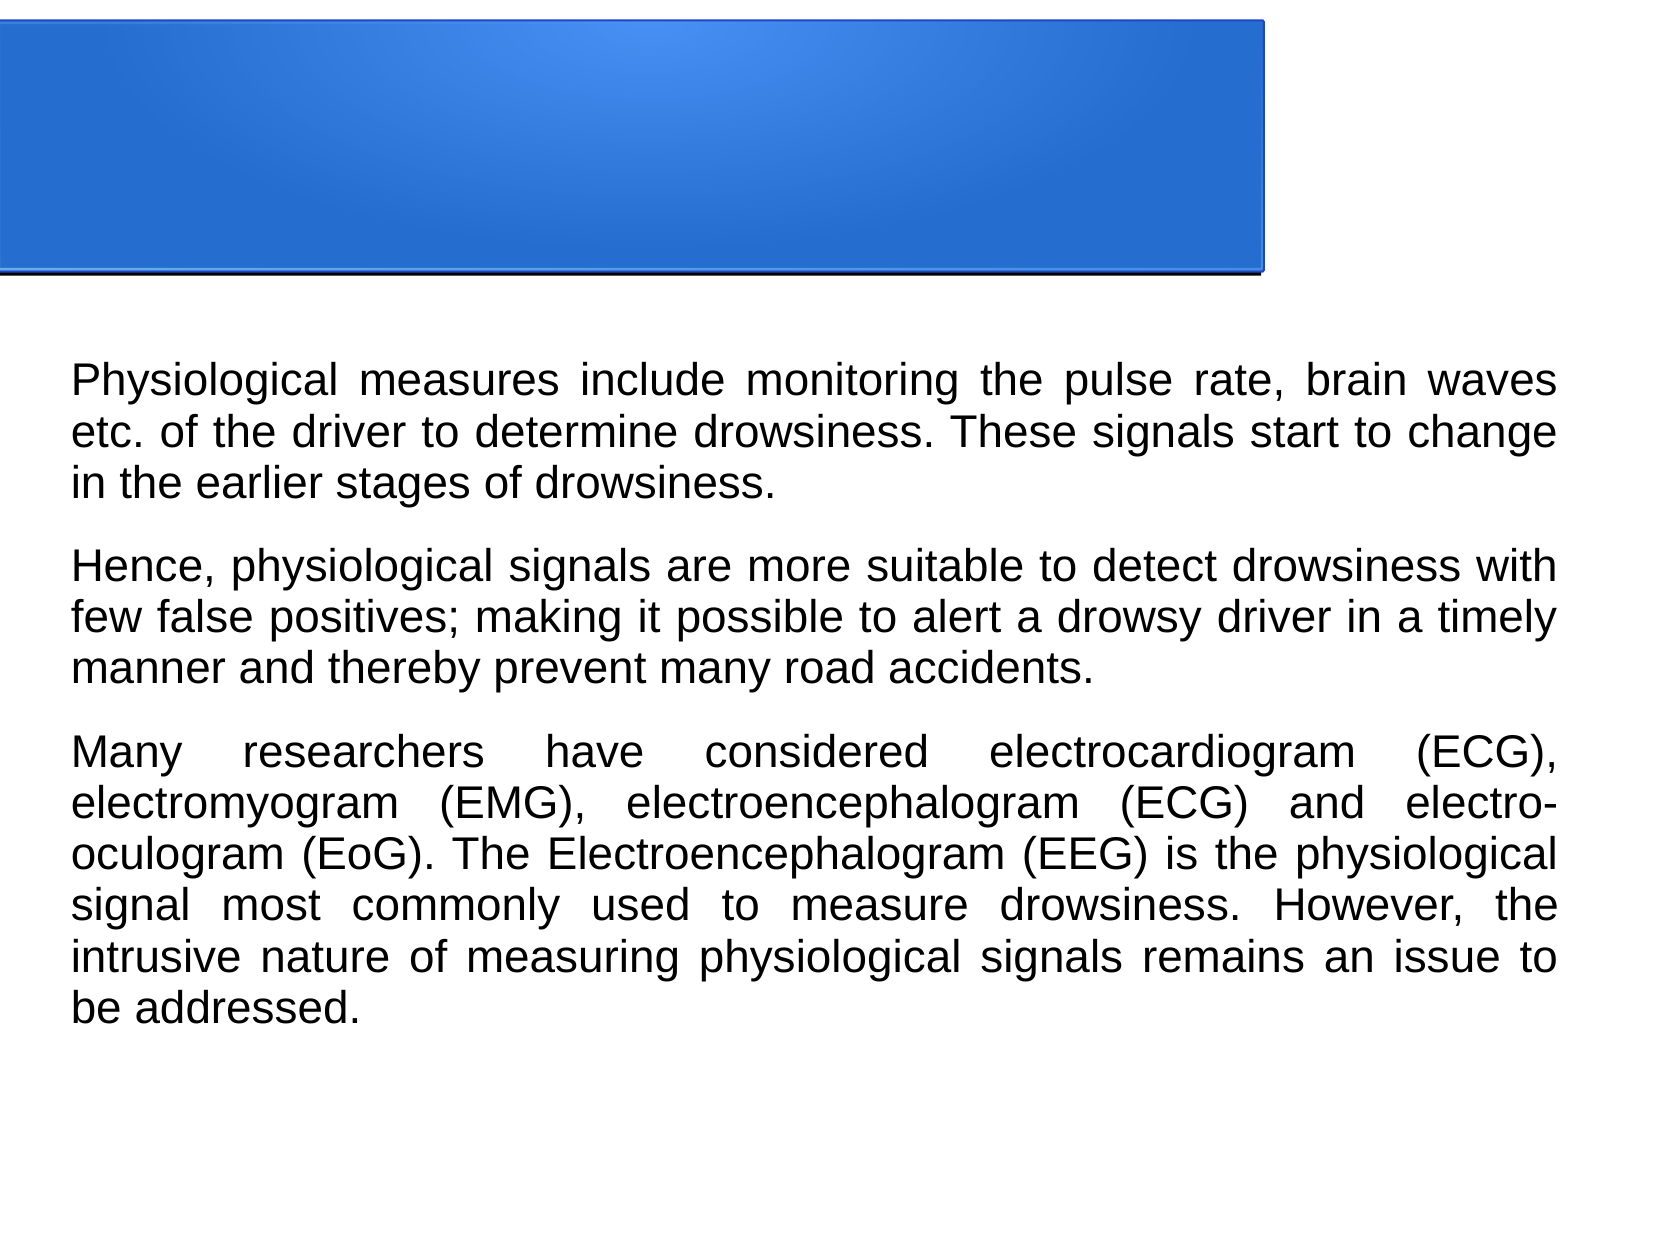

# Physiological measures include monitoring the pulse rate, brain waves etc. of the driver to determine drowsiness. These signals start to change in the earlier stages of drowsiness.
Hence, physiological signals are more suitable to detect drowsiness with few false positives; making it possible to alert a drowsy driver in a timely manner and thereby prevent many road accidents.
Many researchers have considered electrocardiogram (ECG), electromyogram (EMG), electroencephalogram (ECG) and electro-oculogram (EoG). The Electroencephalogram (EEG) is the physiological signal most commonly used to measure drowsiness. However, the intrusive nature of measuring physiological signals remains an issue to be addressed.